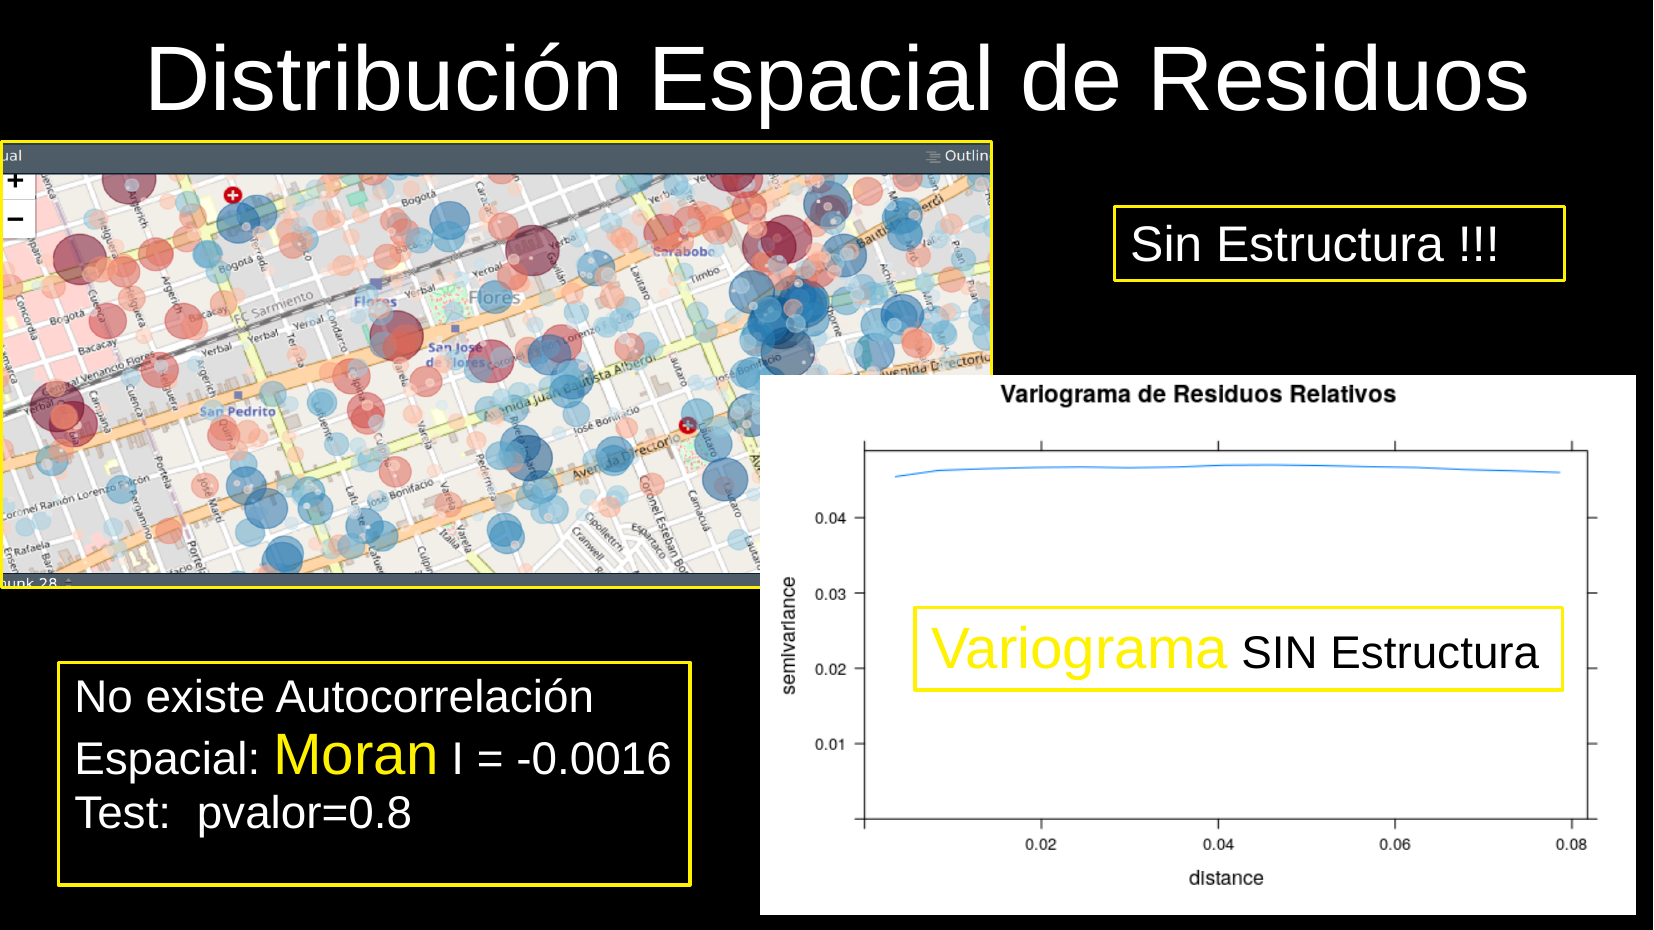

Distribución Espacial de Residuos
Sin Estructura !!!
Variograma SIN Estructura
No existe Autocorrelación Espacial: Moran I = -0.0016
Test: pvalor=0.8